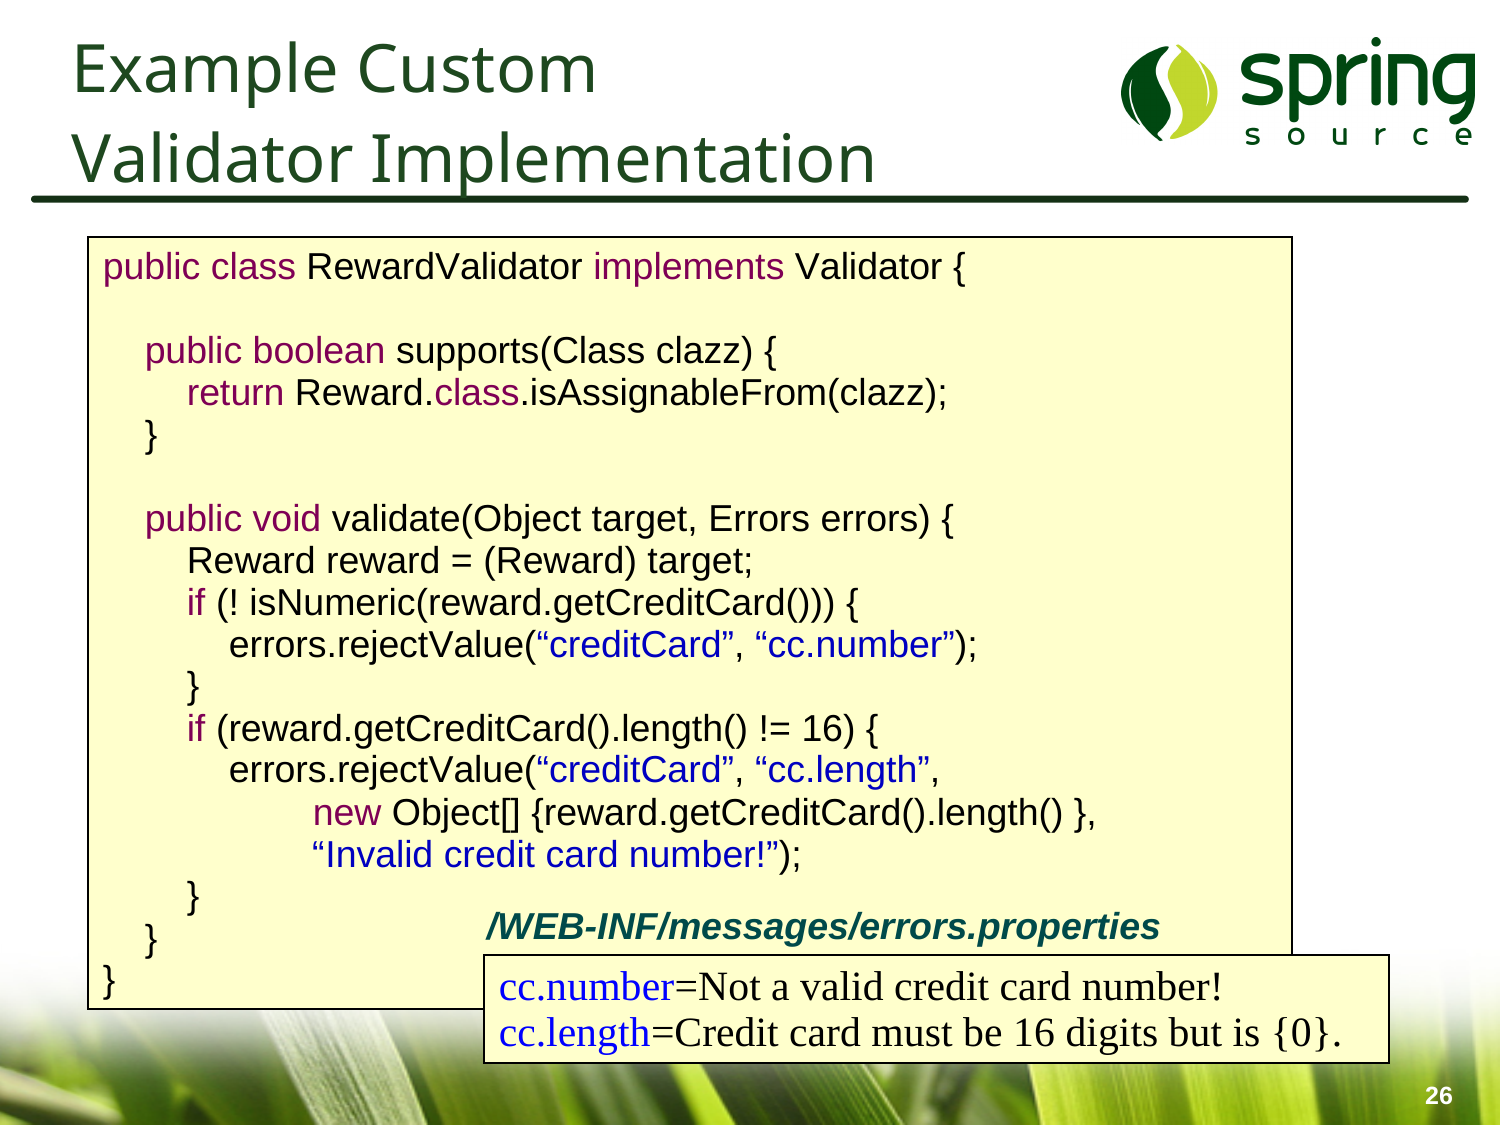

# Example Custom Validator Implementation
public class RewardValidator implements Validator {
 public boolean supports(Class clazz) {
 return Reward.class.isAssignableFrom(clazz);
 }
 public void validate(Object target, Errors errors) {
 Reward reward = (Reward) target;
 if (! isNumeric(reward.getCreditCard())) {
 errors.rejectValue(“creditCard”, “cc.number”);
 }
 if (reward.getCreditCard().length() != 16) {
 errors.rejectValue(“creditCard”, “cc.length”,
 new Object[] {reward.getCreditCard().length() },
 “Invalid credit card number!”);
 }
 }
}
/WEB-INF/messages/errors.properties
cc.number=Not a valid credit card number!
cc.length=Credit card must be 16 digits but is {0}.